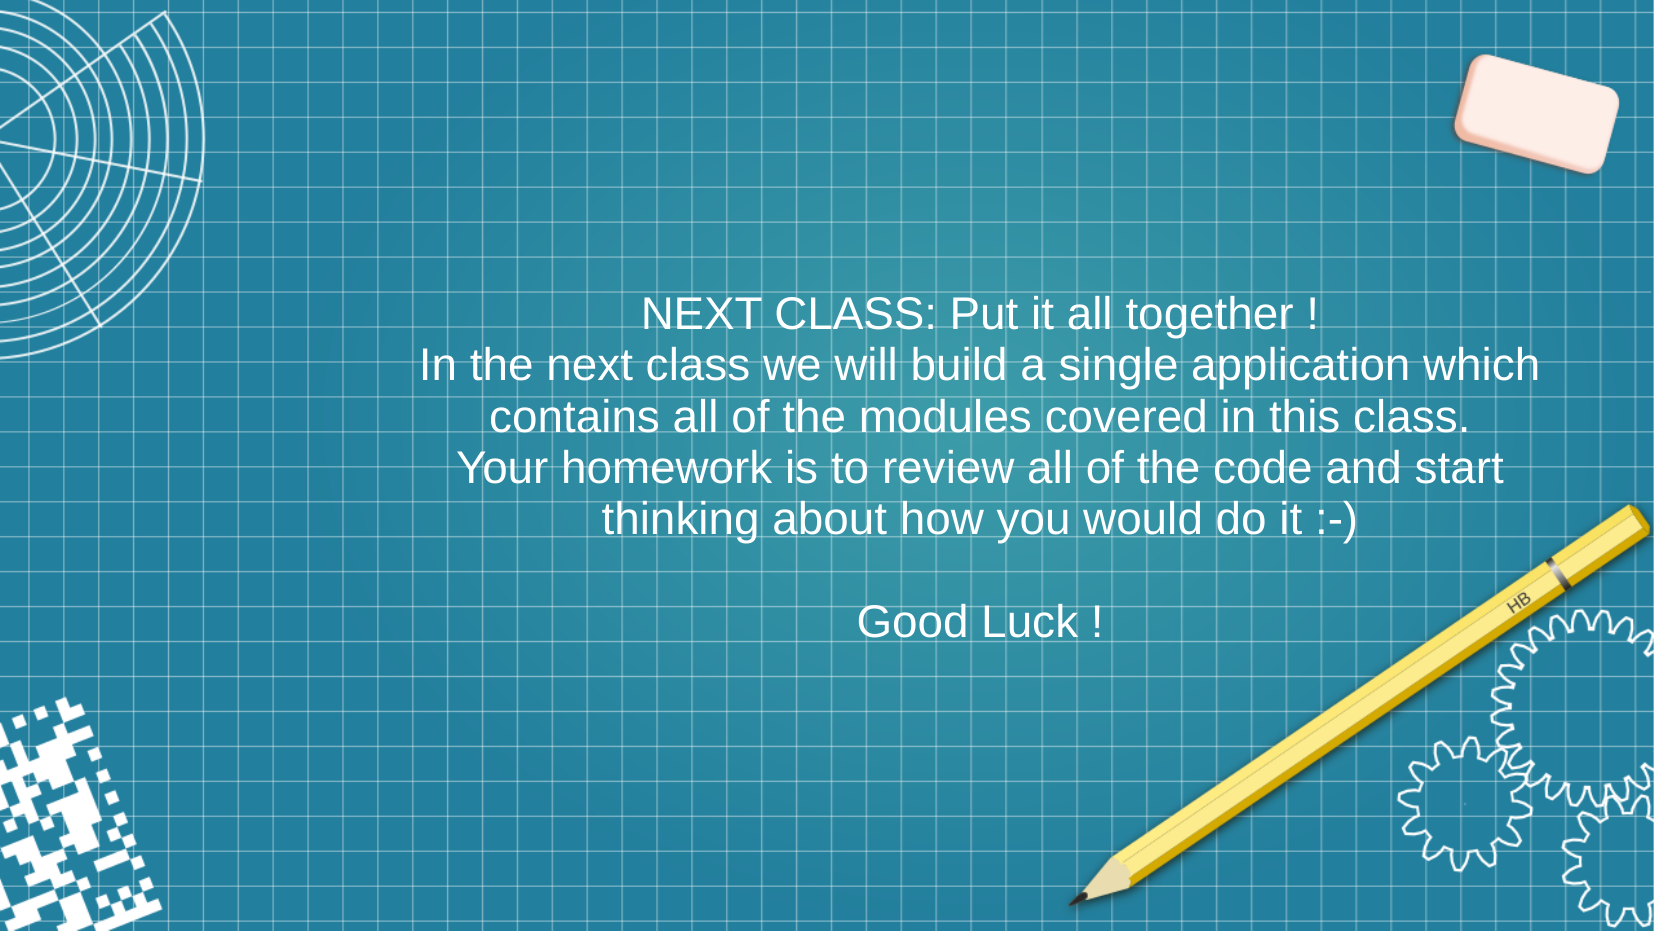

# NEXT CLASS: Put it all together ! In the next class we will build a single application which contains all of the modules covered in this class. Your homework is to review all of the code and start thinking about how you would do it :-) Good Luck !